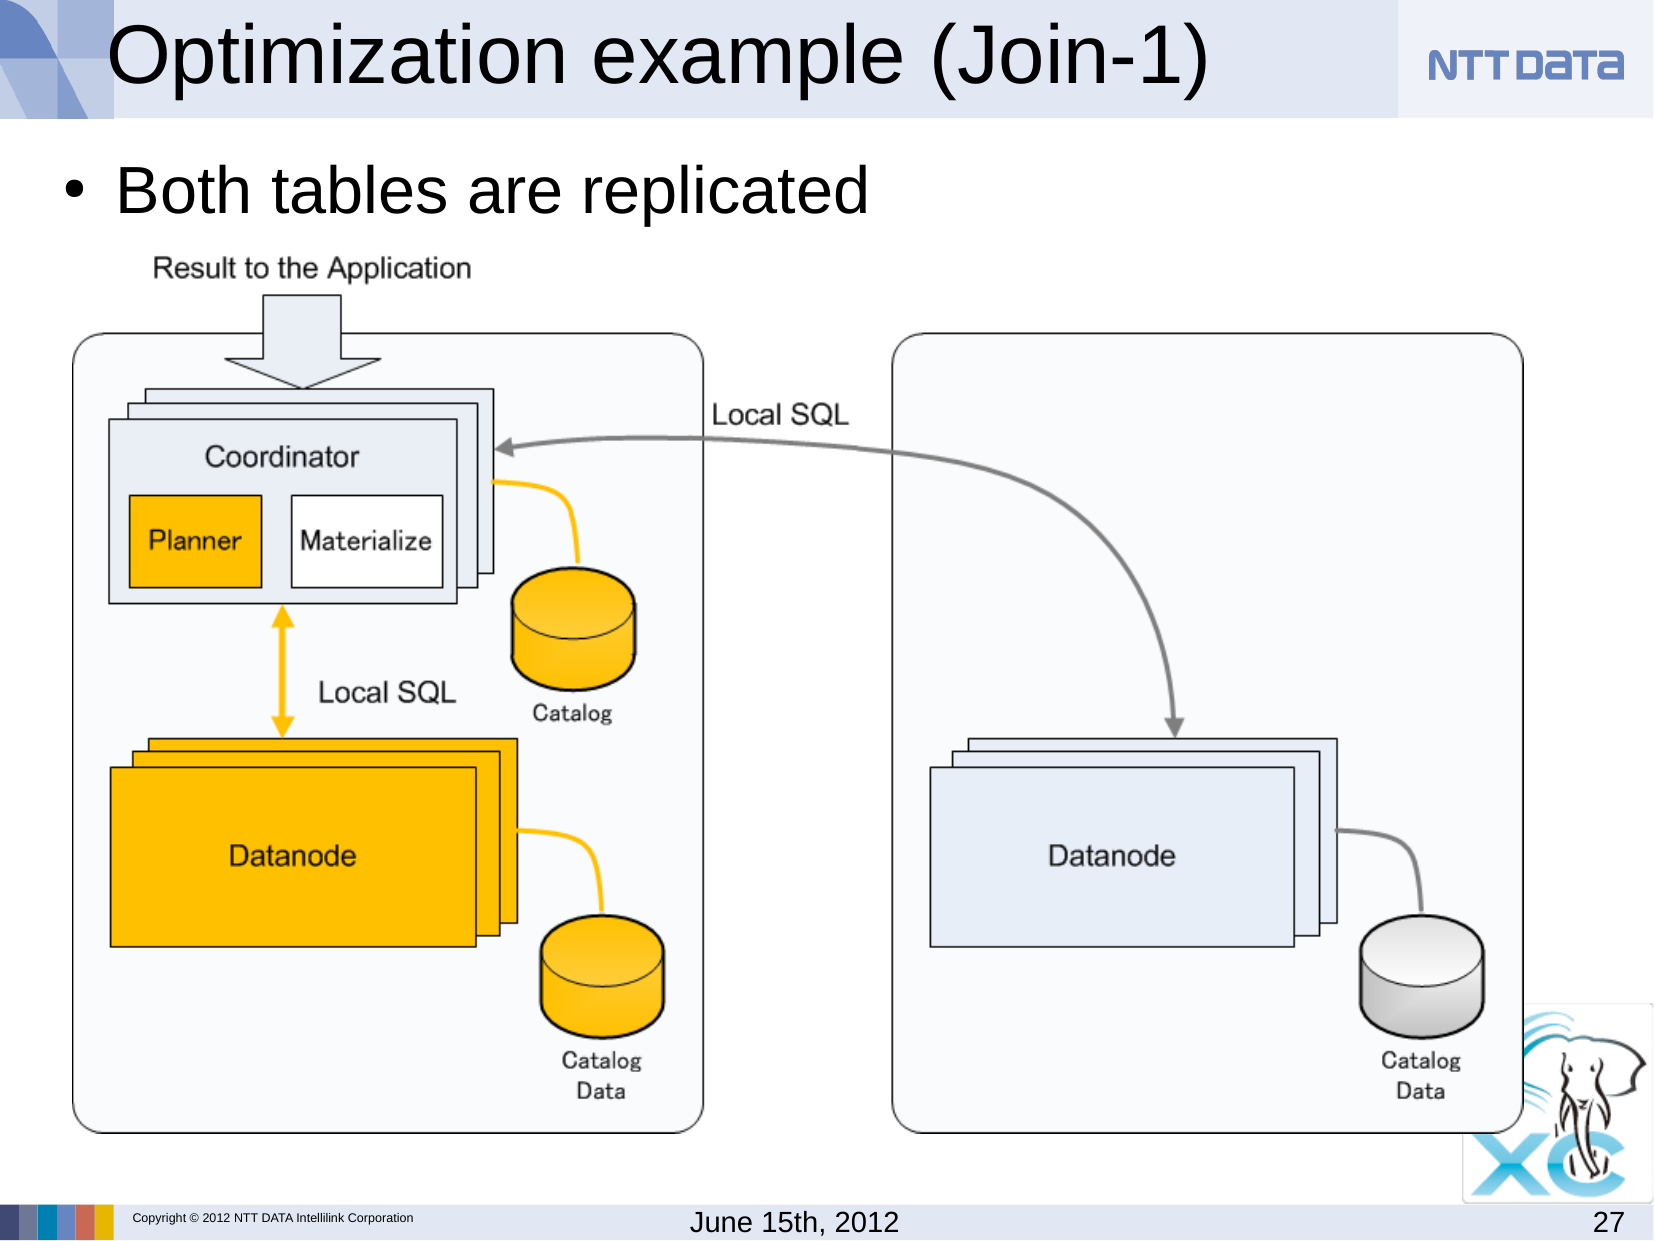

# Optimization example (Join-1)
Both tables are replicated
June 15th, 2012
27